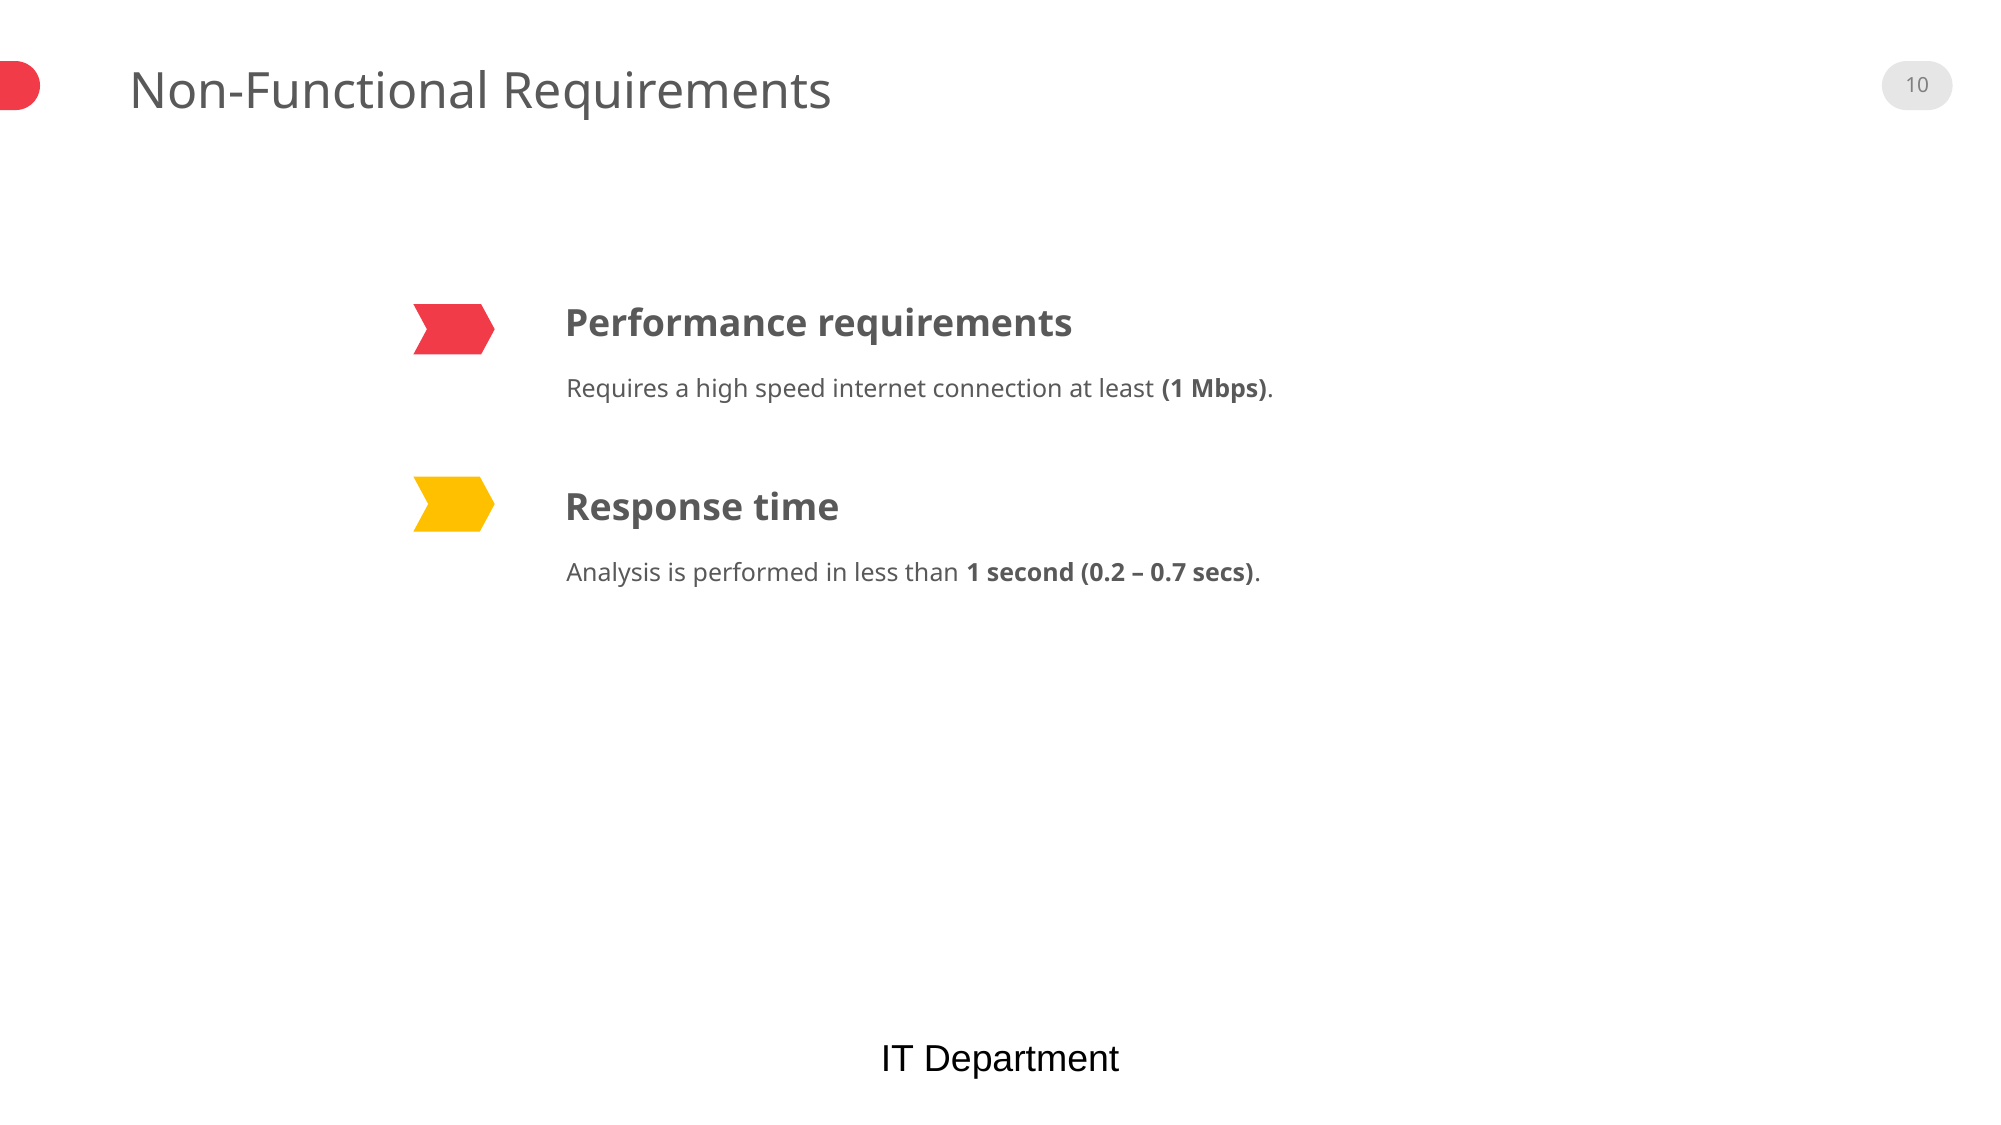

# Non-Functional Requirements
Performance requirements
Requires a high speed internet connection at least (1 Mbps).
Response time
Analysis is performed in less than 1 second (0.2 – 0.7 secs).
IT Department